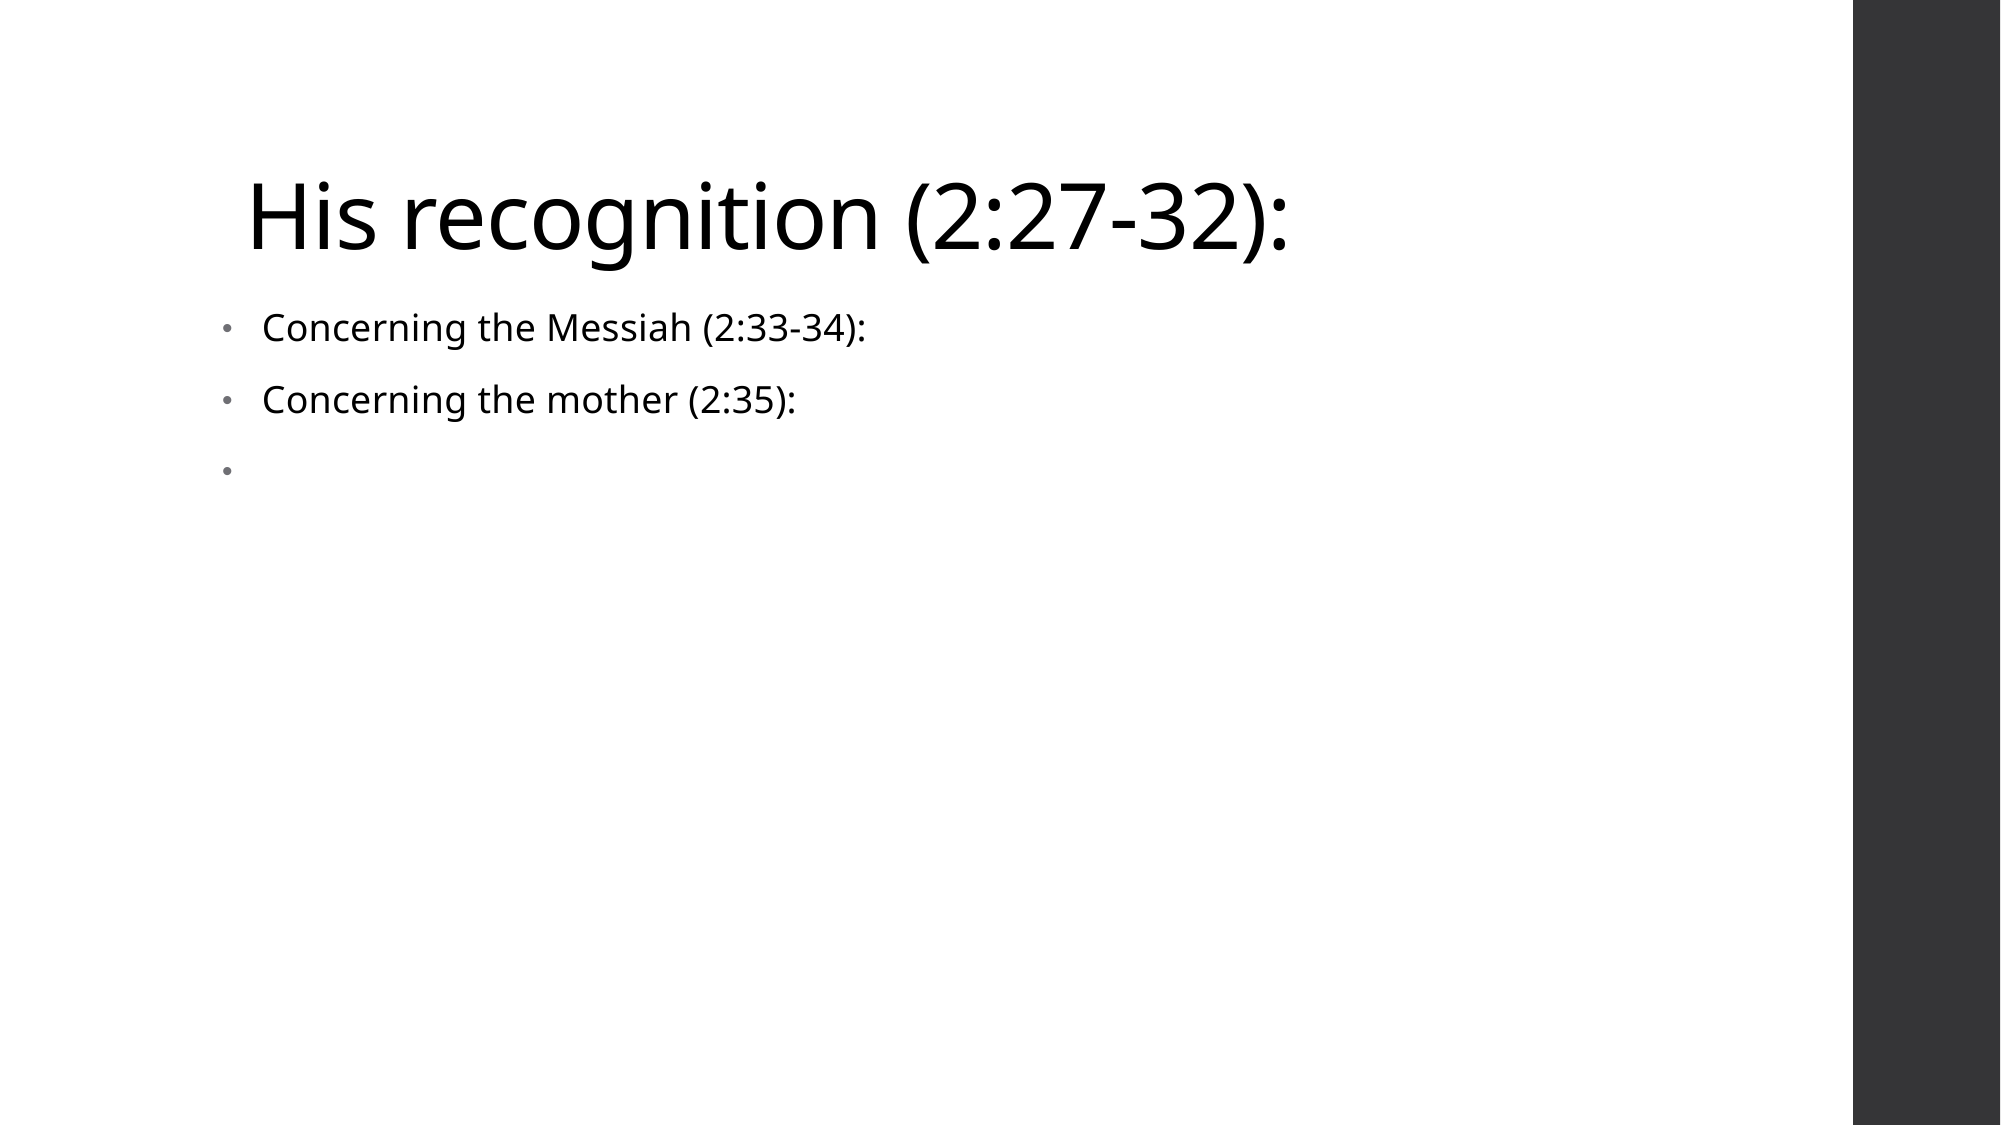

# His recognition (2:27-32):
 Concerning the Messiah (2:33-34):
 Concerning the mother (2:35):